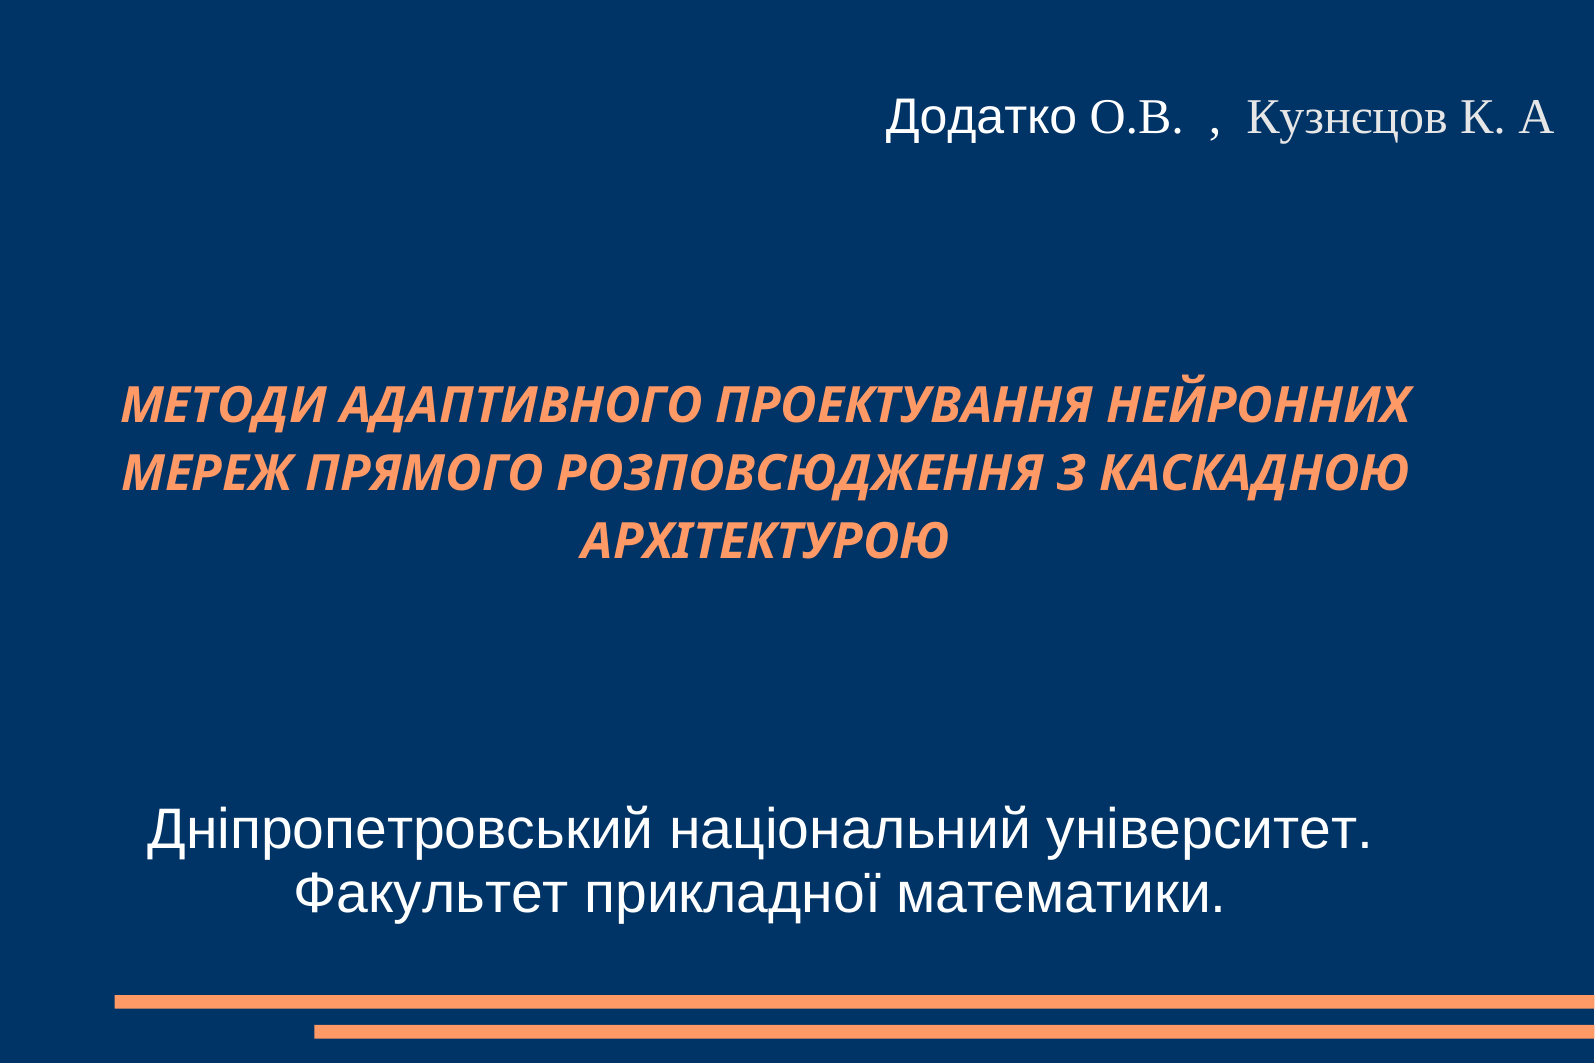

Додатко О.В. , Кузнєцов К. А
# МЕТОДИ АДАПТИВНОГО ПРОЕКТУВАННЯ НЕЙРОННИХ МЕРЕЖ ПРЯМОГО РОЗПОВСЮДЖЕННЯ З КАСКАДНОЮ АРХІТЕКТУРОЮ
Дніпропетровський національний університет.
Факультет прикладної математики.